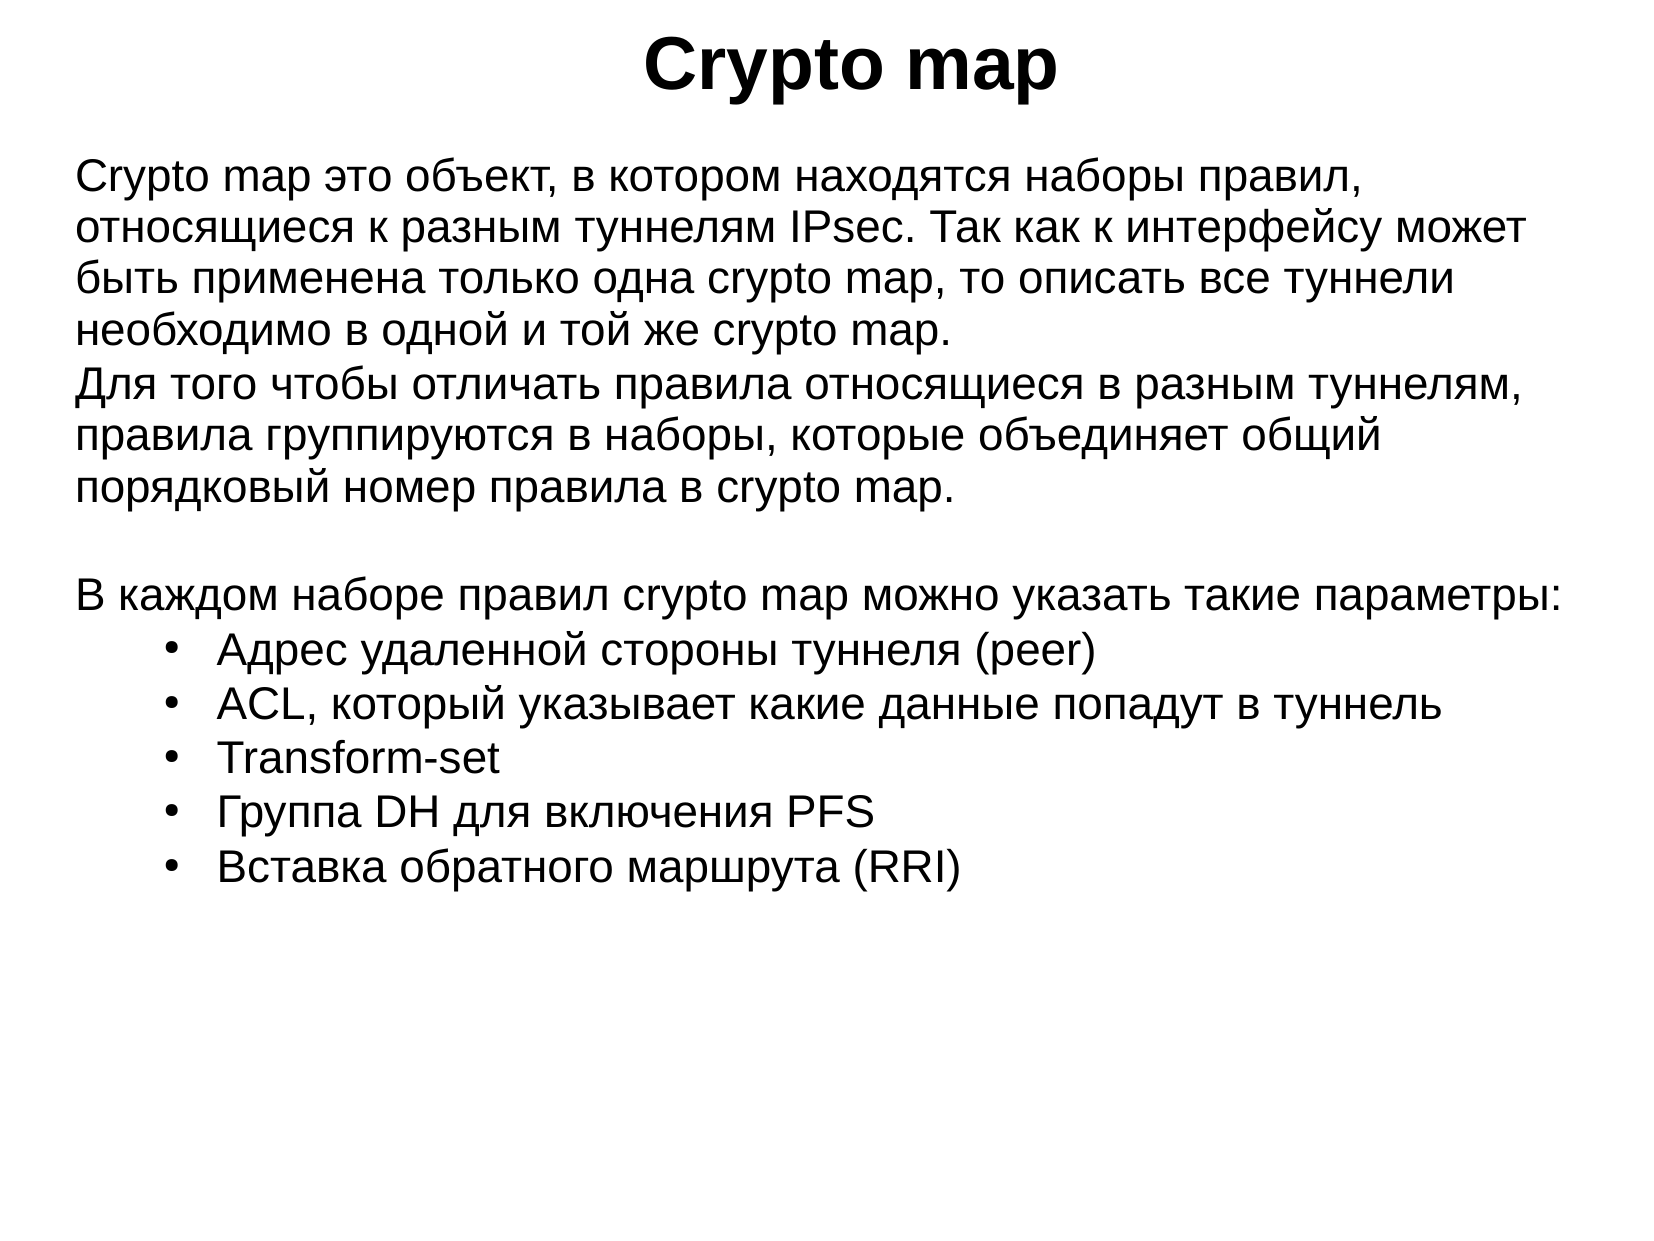

Crypto map
# Crypto map это объект, в котором находятся наборы правил, относящиеся к разным туннелям IPsec. Так как к интерфейсу может быть применена только одна crypto map, то описать все туннели необходимо в одной и той же crypto map.
Для того чтобы отличать правила относящиеся в разным туннелям, правила группируются в наборы, которые объединяет общий порядковый номер правила в crypto map.
В каждом наборе правил crypto map можно указать такие параметры:
Адрес удаленной стороны туннеля (peer)
ACL, который указывает какие данные попадут в туннель
Transform-set
Группа DH для включения PFS
Вставка обратного маршрута (RRI)